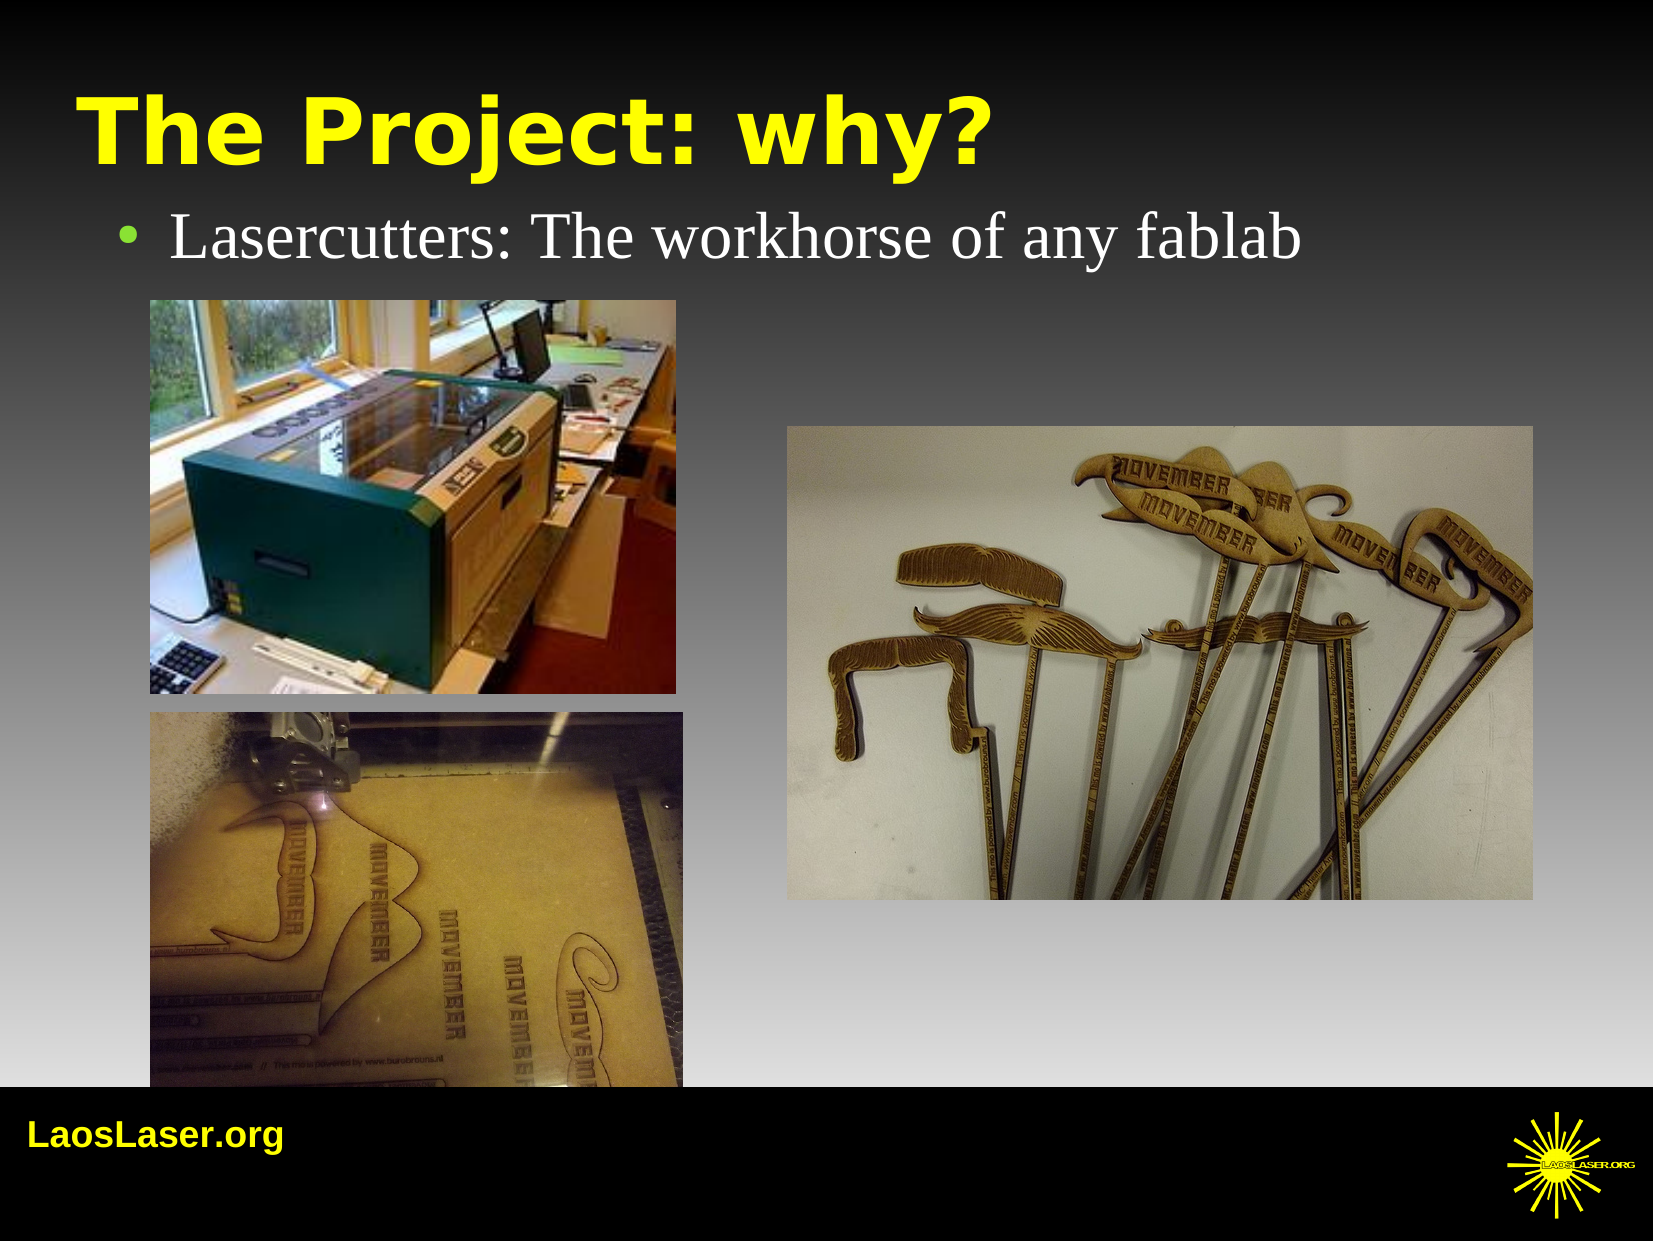

# The Project: why?
Lasercutters: The workhorse of any fablab